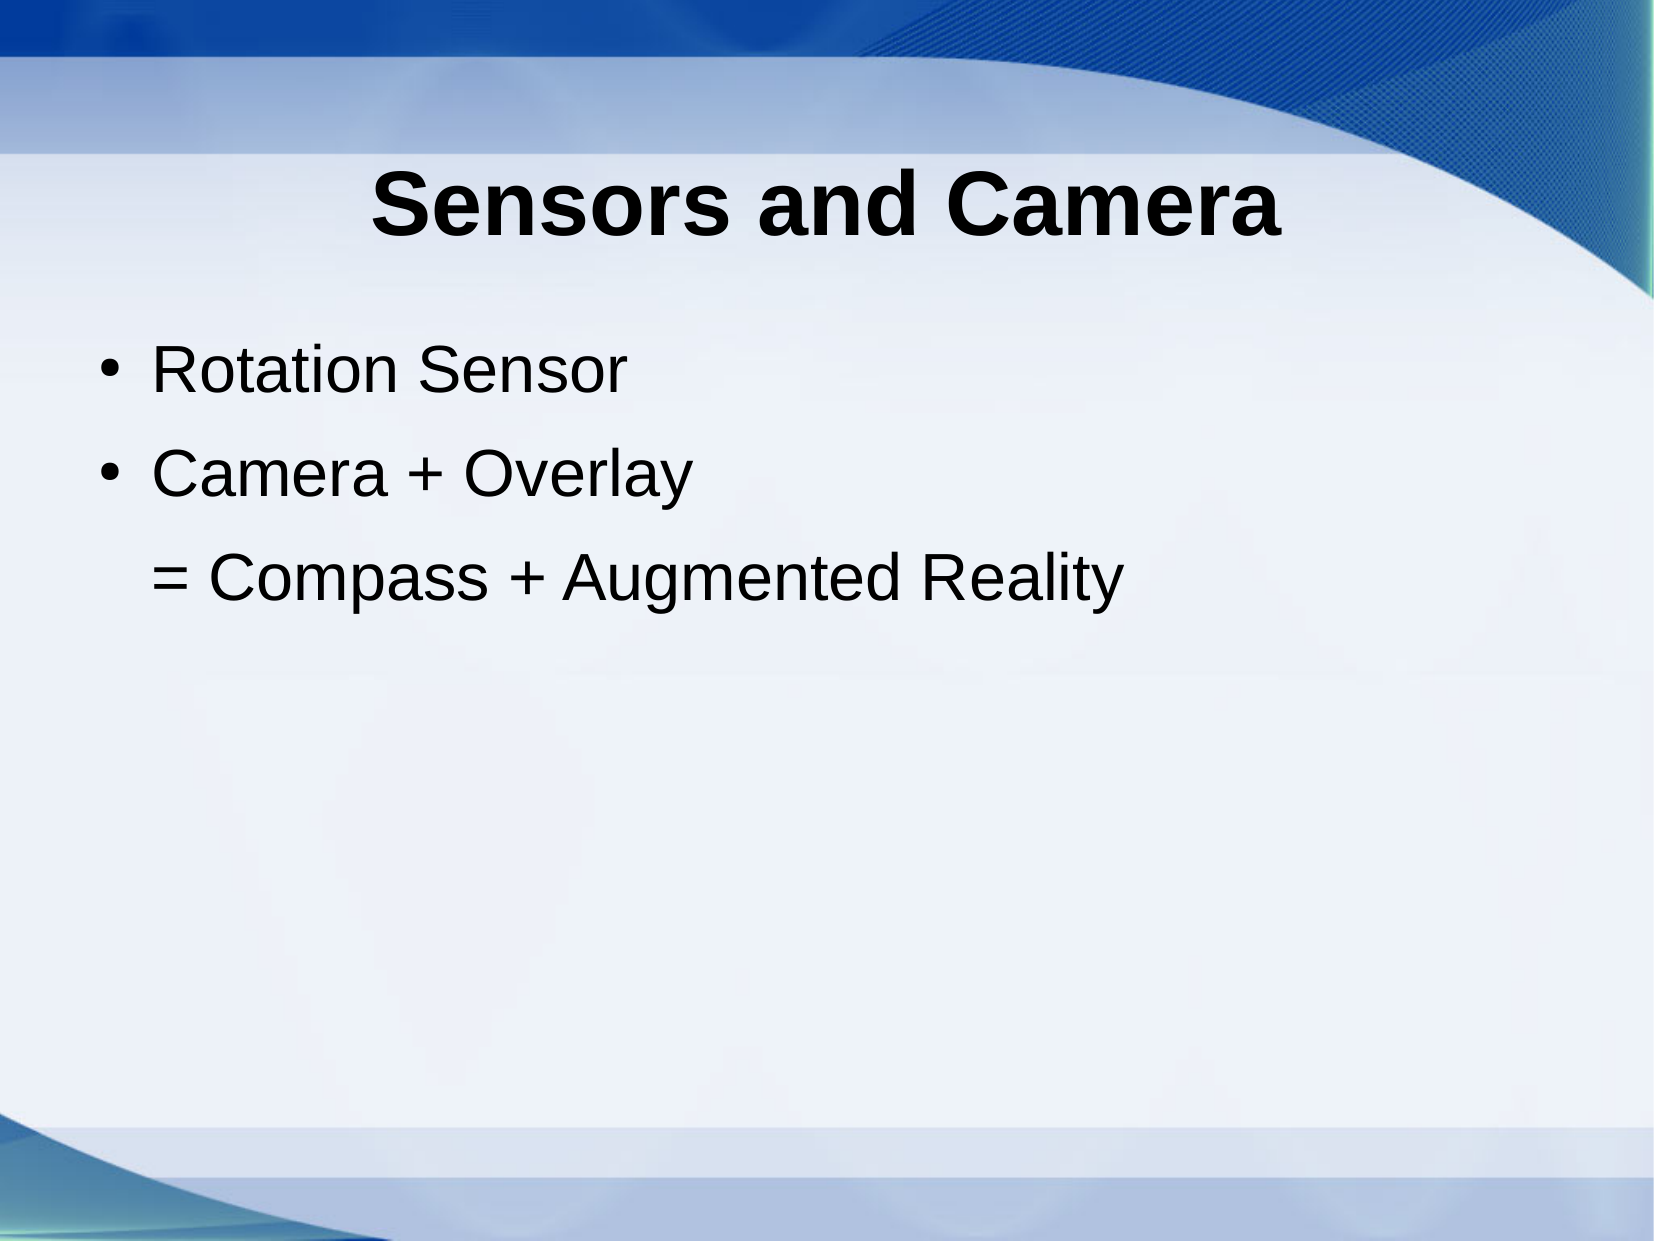

# Sensors and Camera
Rotation Sensor
Camera + Overlay
= Compass + Augmented Reality